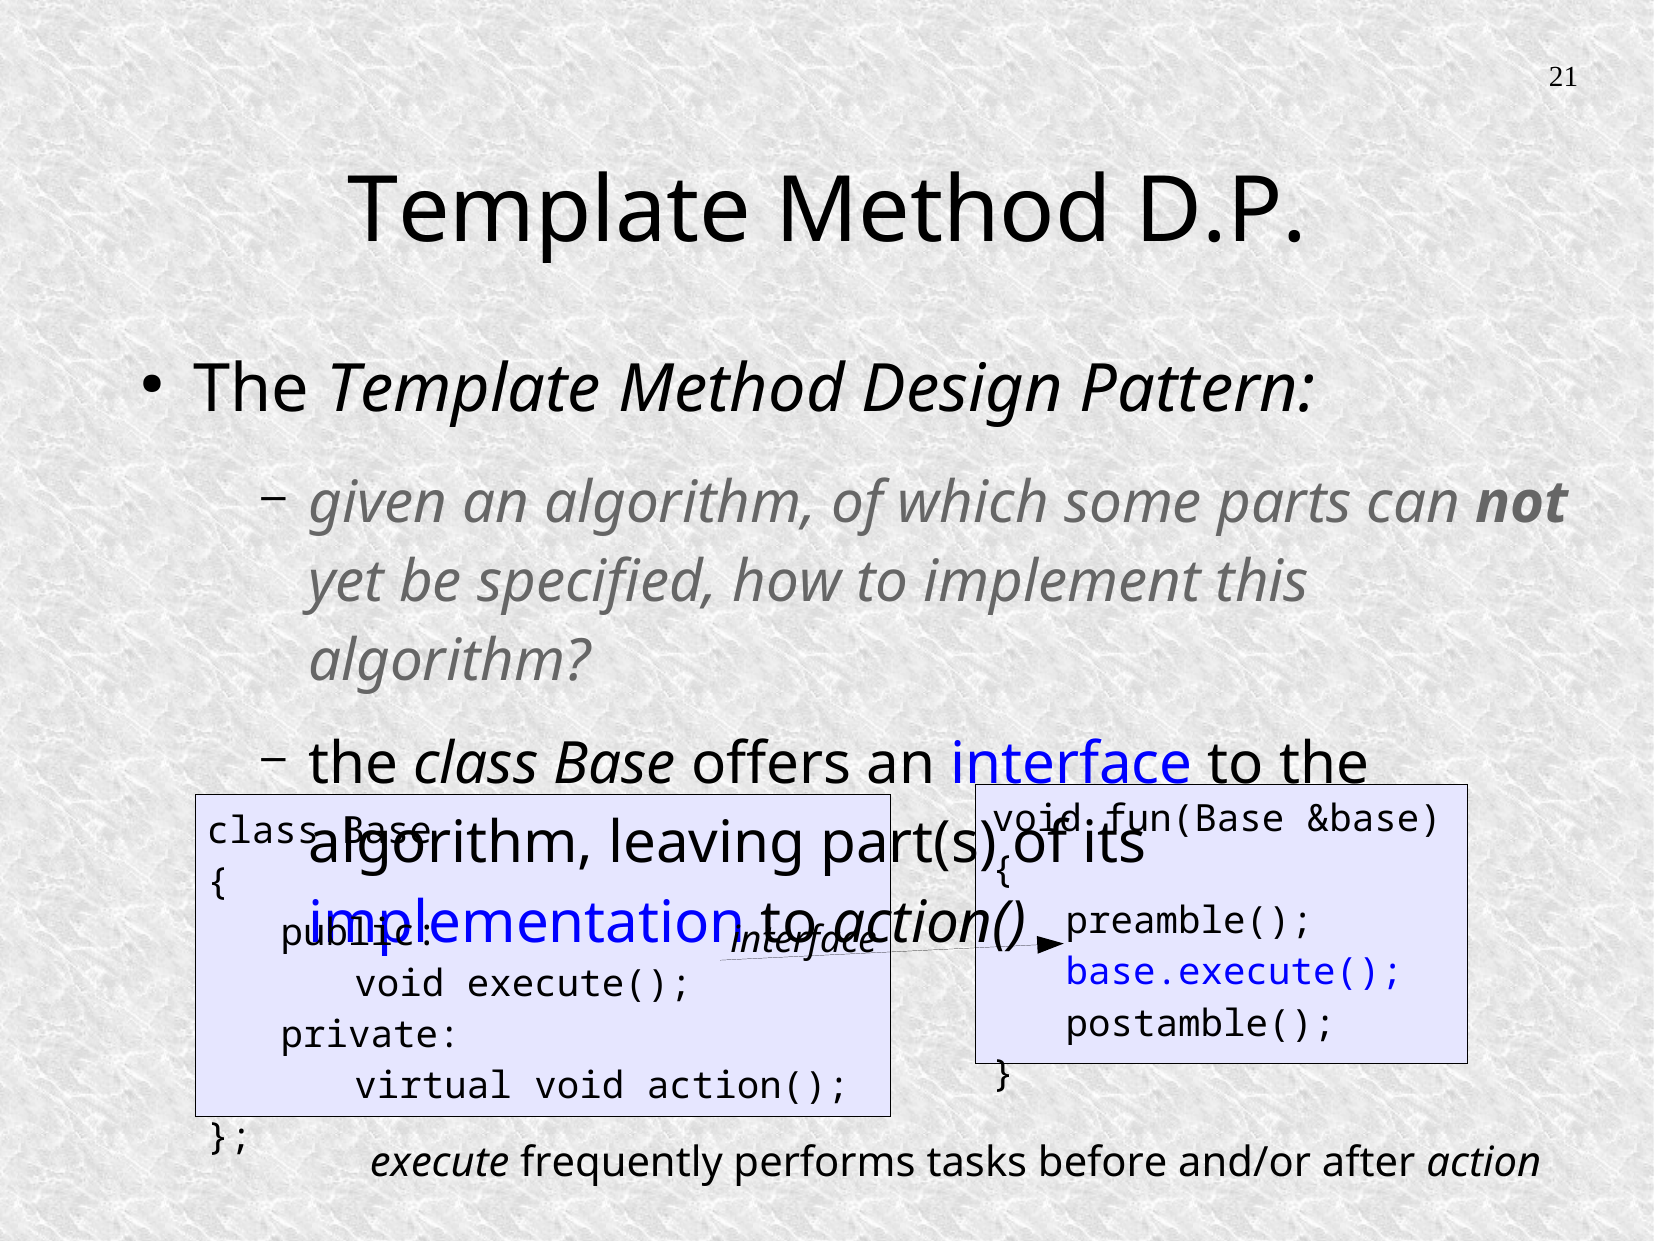

21
# Template Method D.P.
The Template Method Design Pattern:
given an algorithm, of which some parts can not yet be specified, how to implement this algorithm?
the class Base offers an interface to the algorithm, leaving part(s) of its implementation to action()
void fun(Base &base)
{
	preamble();
	base.execute();
	postamble();
}
class Base
{
	public:
		void execute();
	private:
		virtual void action();
};
interface
execute frequently performs tasks before and/or after action